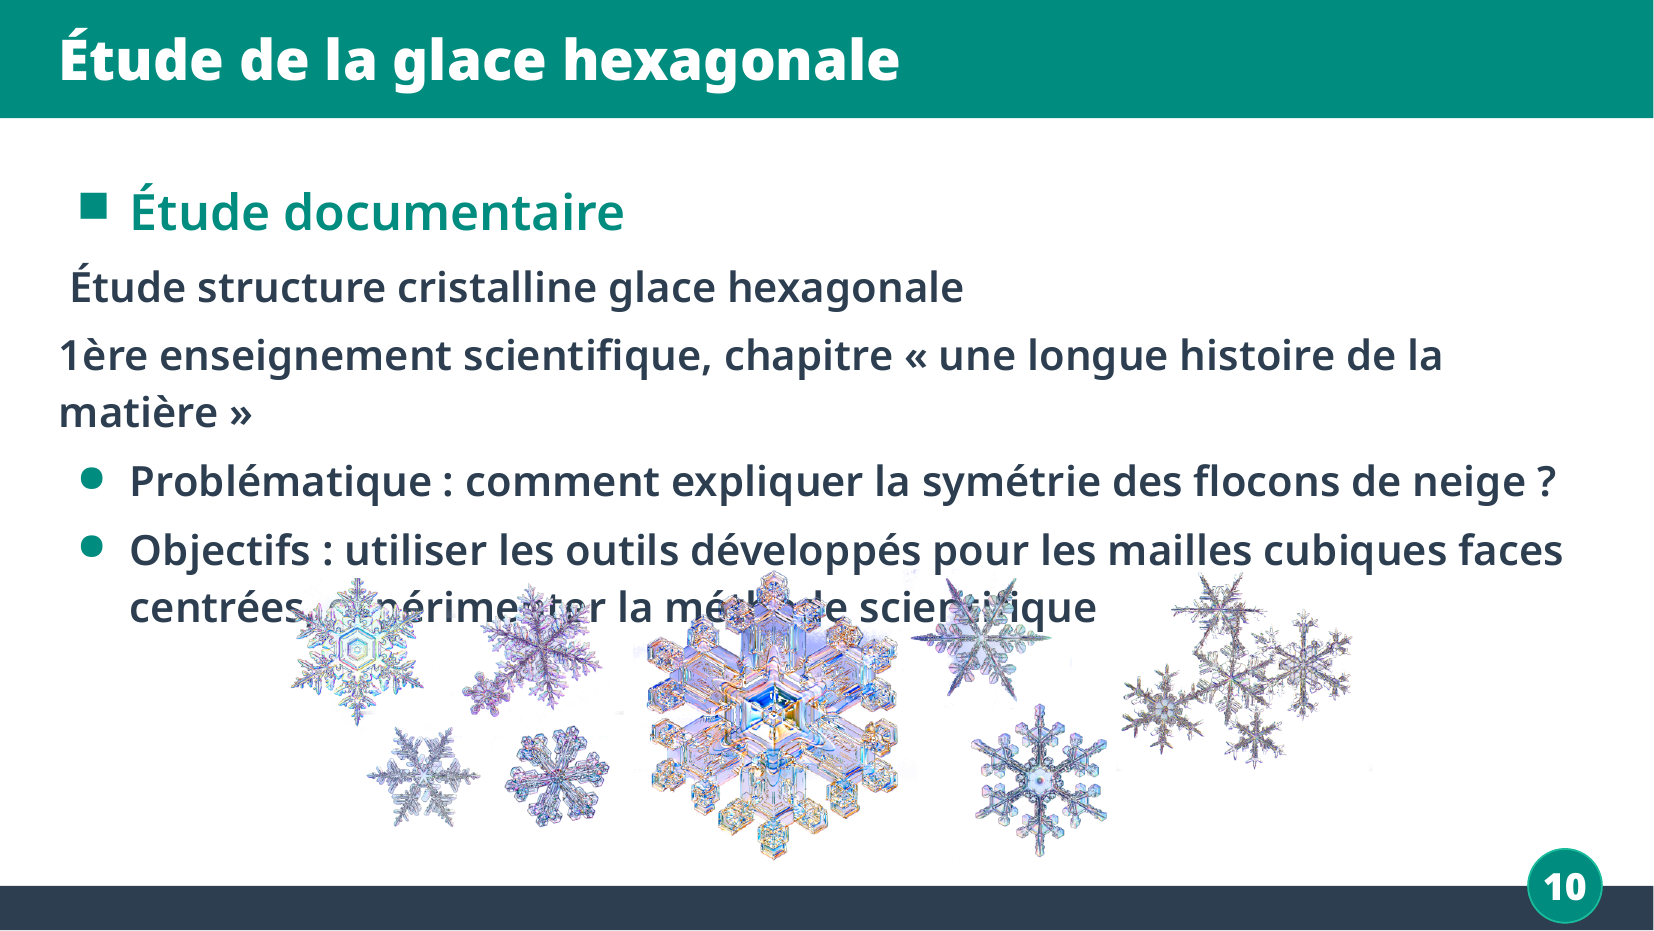

# Étude de la glace hexagonale
Étude documentaire
 Étude structure cristalline glace hexagonale
1ère enseignement scientifique, chapitre « une longue histoire de la matière »
Problématique : comment expliquer la symétrie des flocons de neige ?
Objectifs : utiliser les outils développés pour les mailles cubiques faces centrées, expérimenter la méthode scientifique